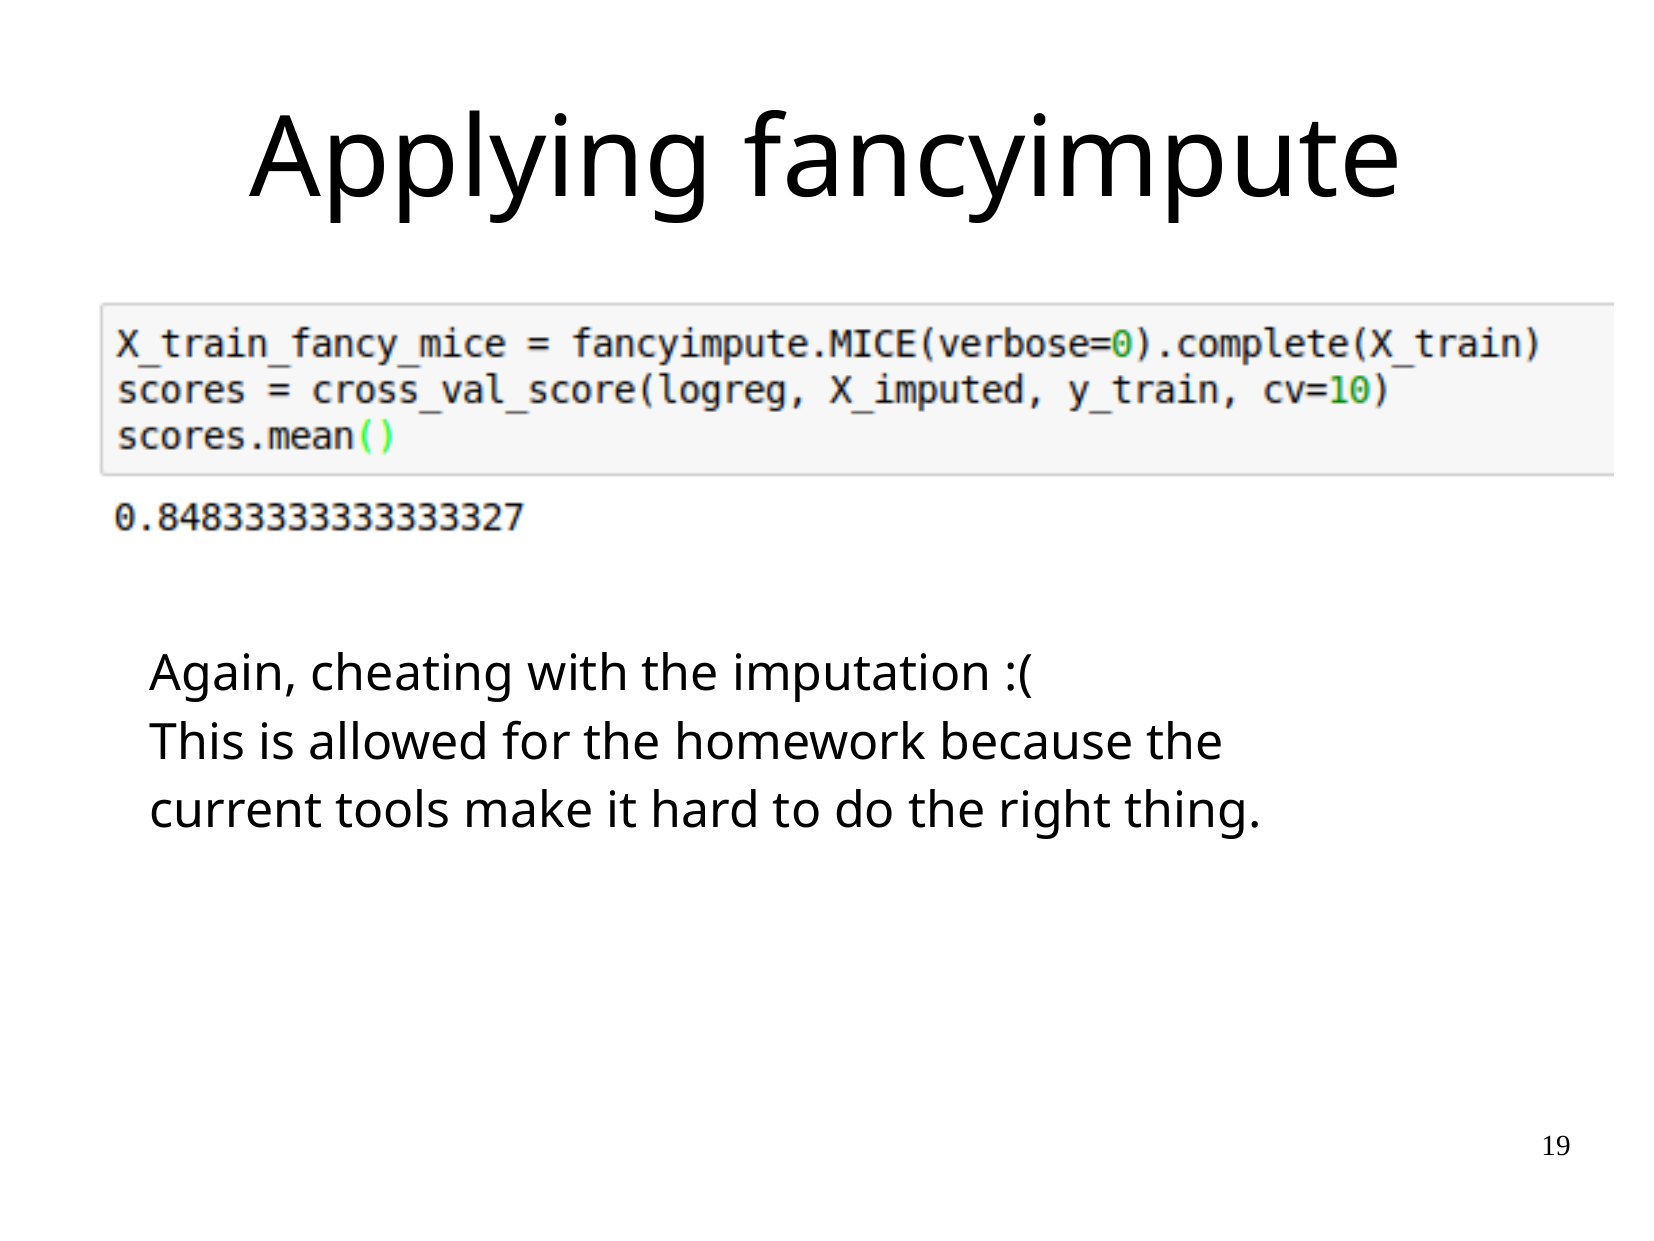

# Applying fancyimpute
Again, cheating with the imputation :(
This is allowed for the homework because the current tools make it hard to do the right thing.
19